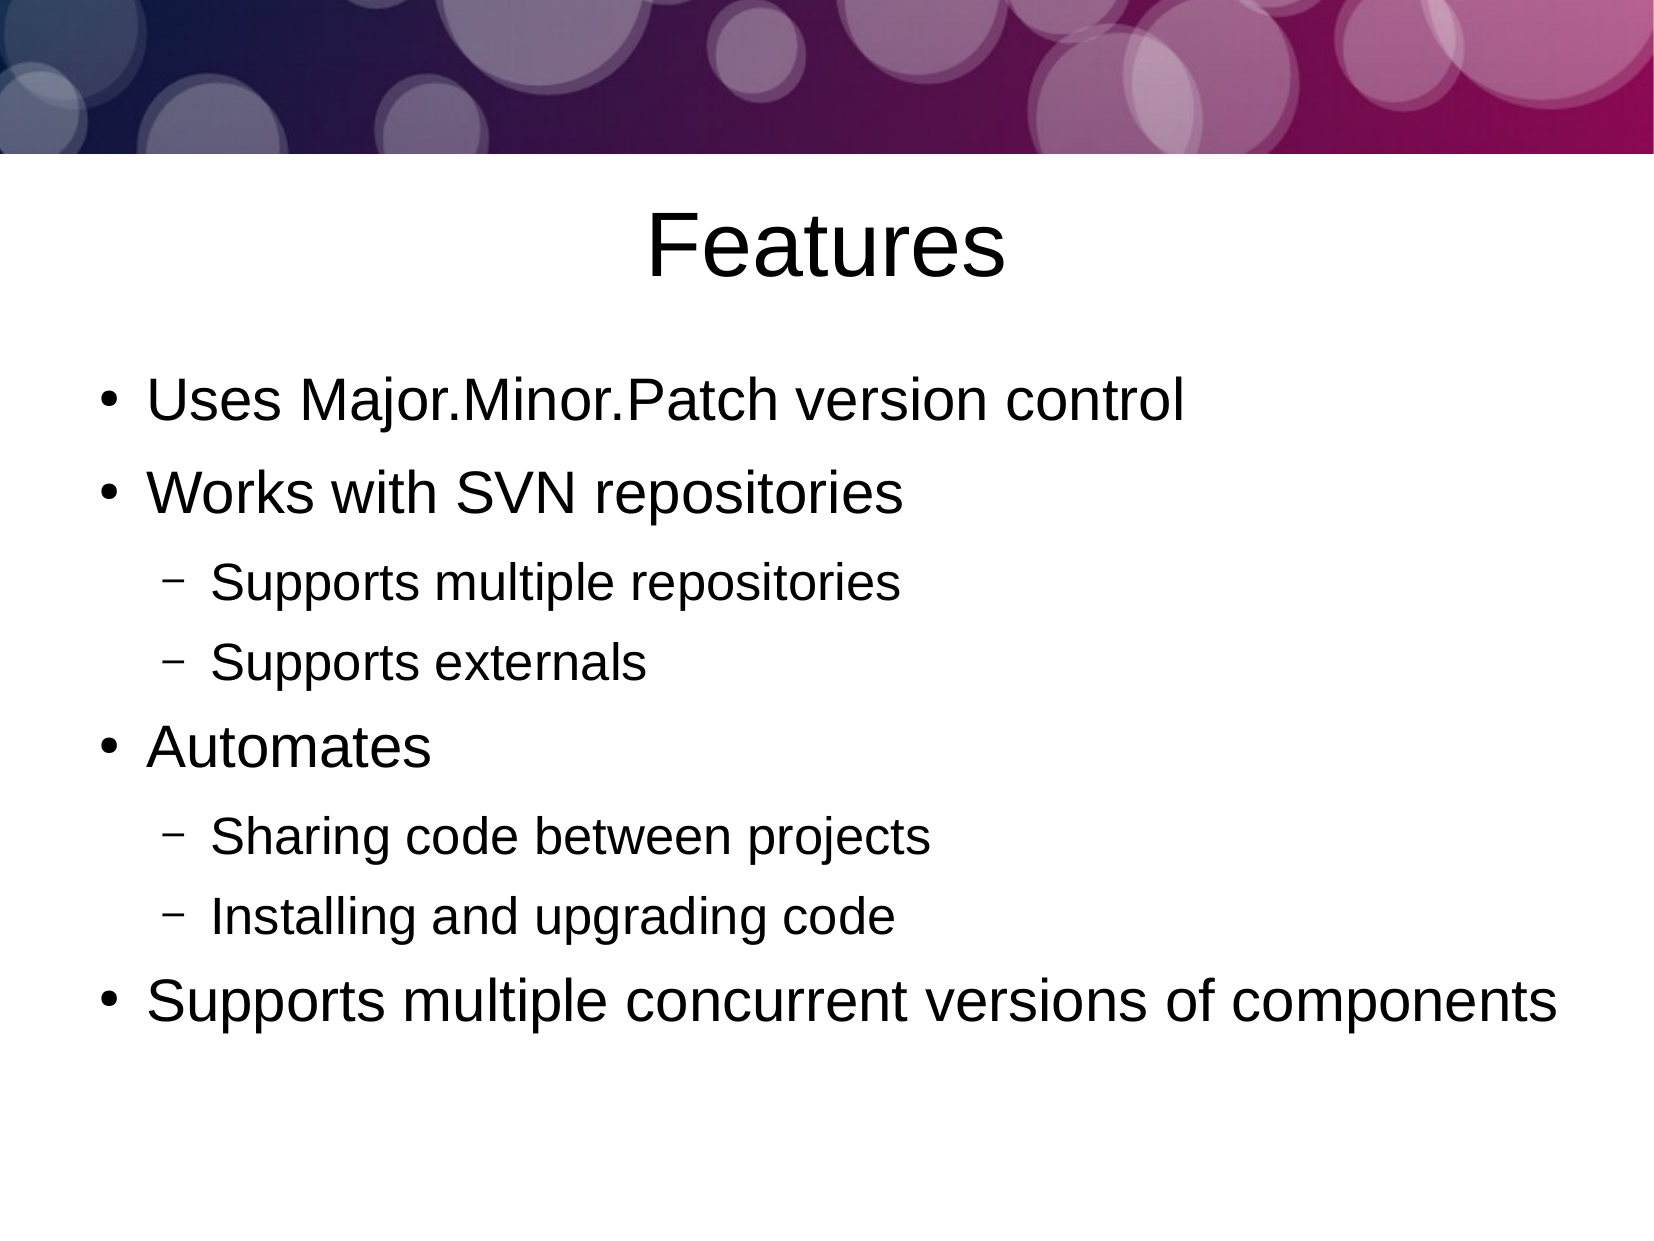

# Features
Uses Major.Minor.Patch version control
Works with SVN repositories
Supports multiple repositories
Supports externals
Automates
Sharing code between projects
Installing and upgrading code
Supports multiple concurrent versions of components